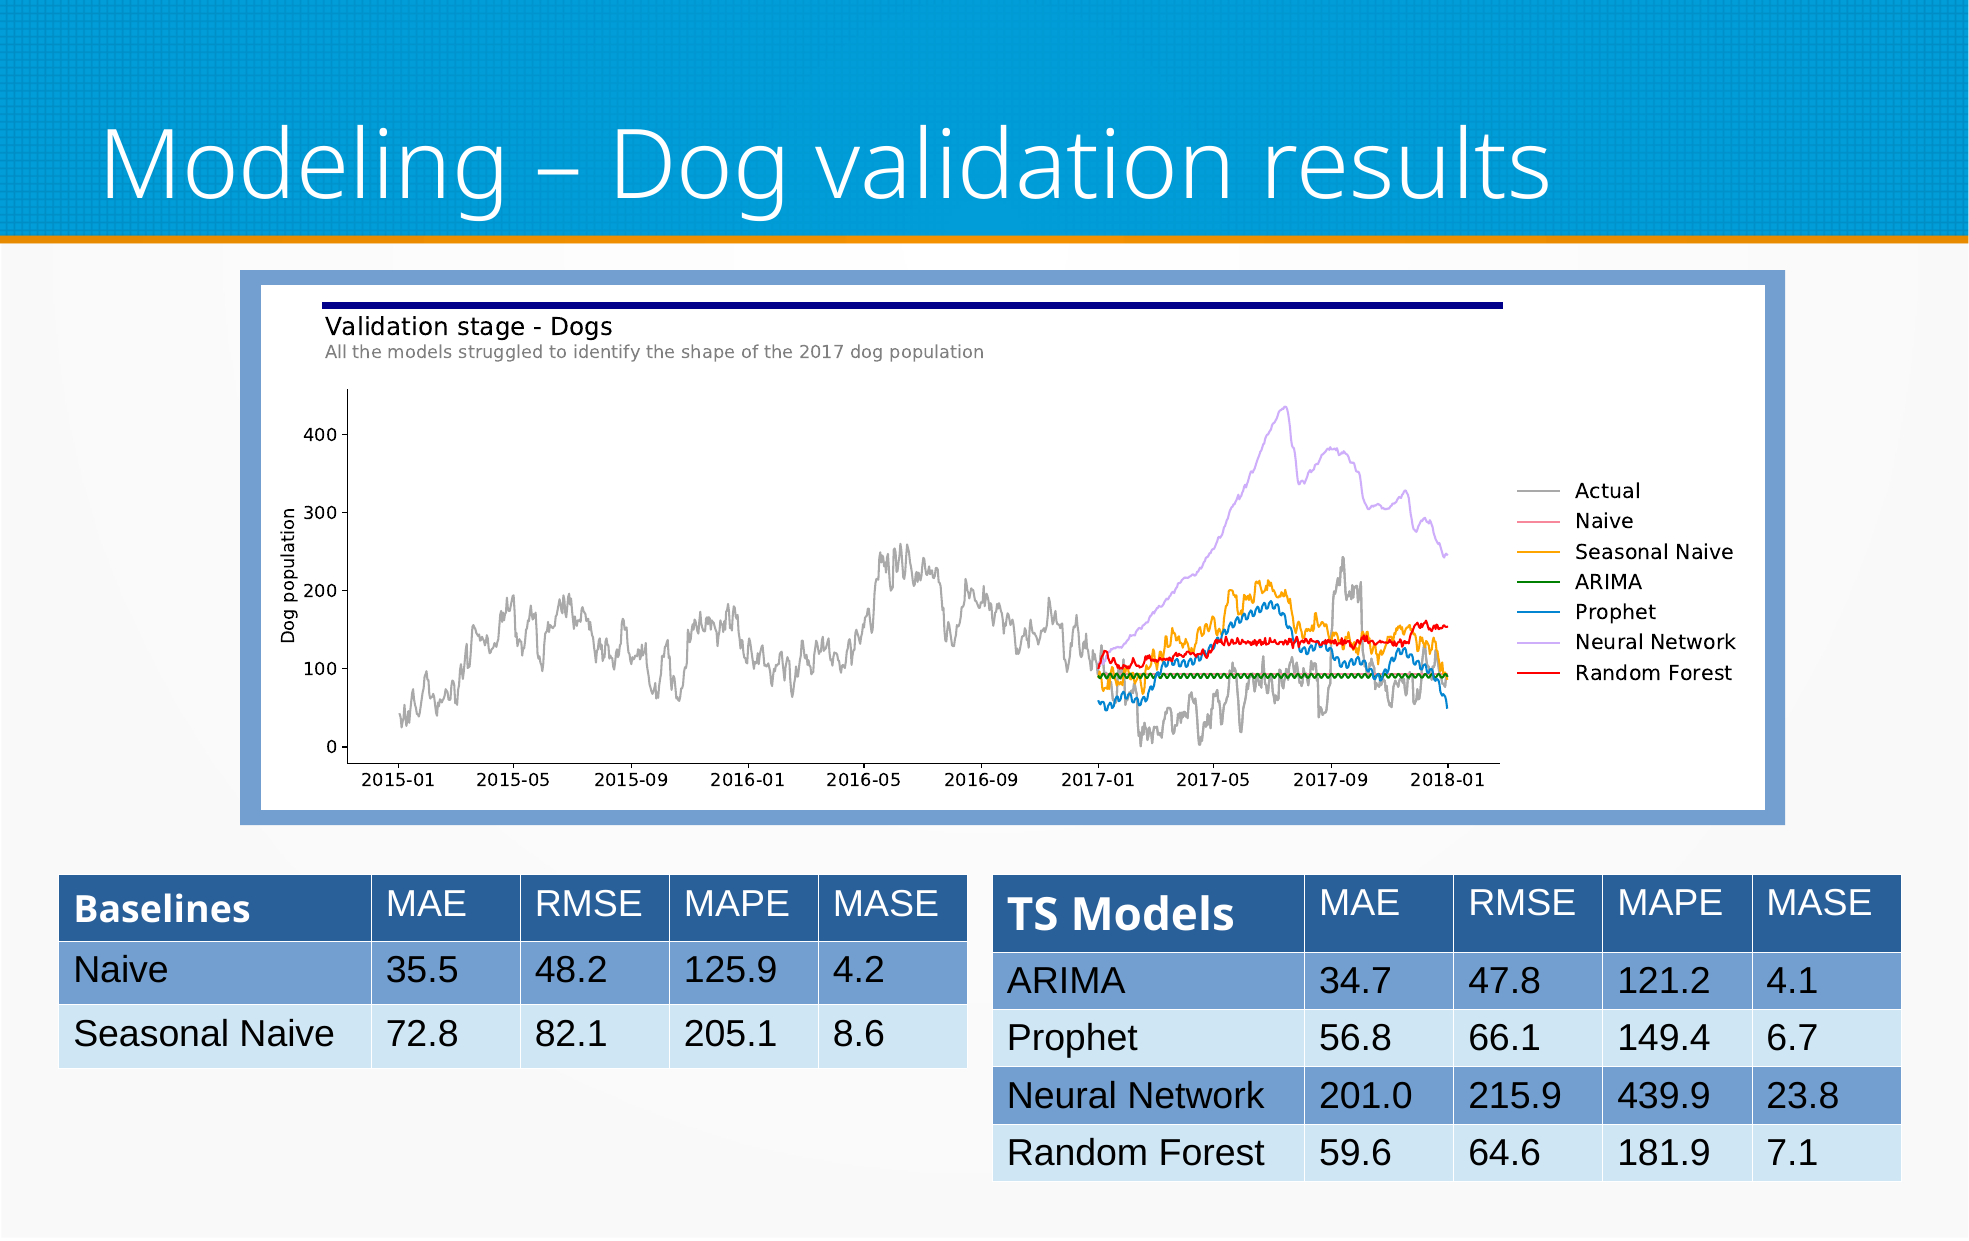

# Modeling – Dog validation results
| TS Models | MAE | RMSE | MAPE | MASE |
| --- | --- | --- | --- | --- |
| ARIMA | 34.7 | 47.8 | 121.2 | 4.1 |
| Prophet | 56.8 | 66.1 | 149.4 | 6.7 |
| Neural Network | 201.0 | 215.9 | 439.9 | 23.8 |
| Random Forest | 59.6 | 64.6 | 181.9 | 7.1 |
| Baselines | MAE | RMSE | MAPE | MASE |
| --- | --- | --- | --- | --- |
| Naive | 35.5 | 48.2 | 125.9 | 4.2 |
| Seasonal Naive | 72.8 | 82.1 | 205.1 | 8.6 |